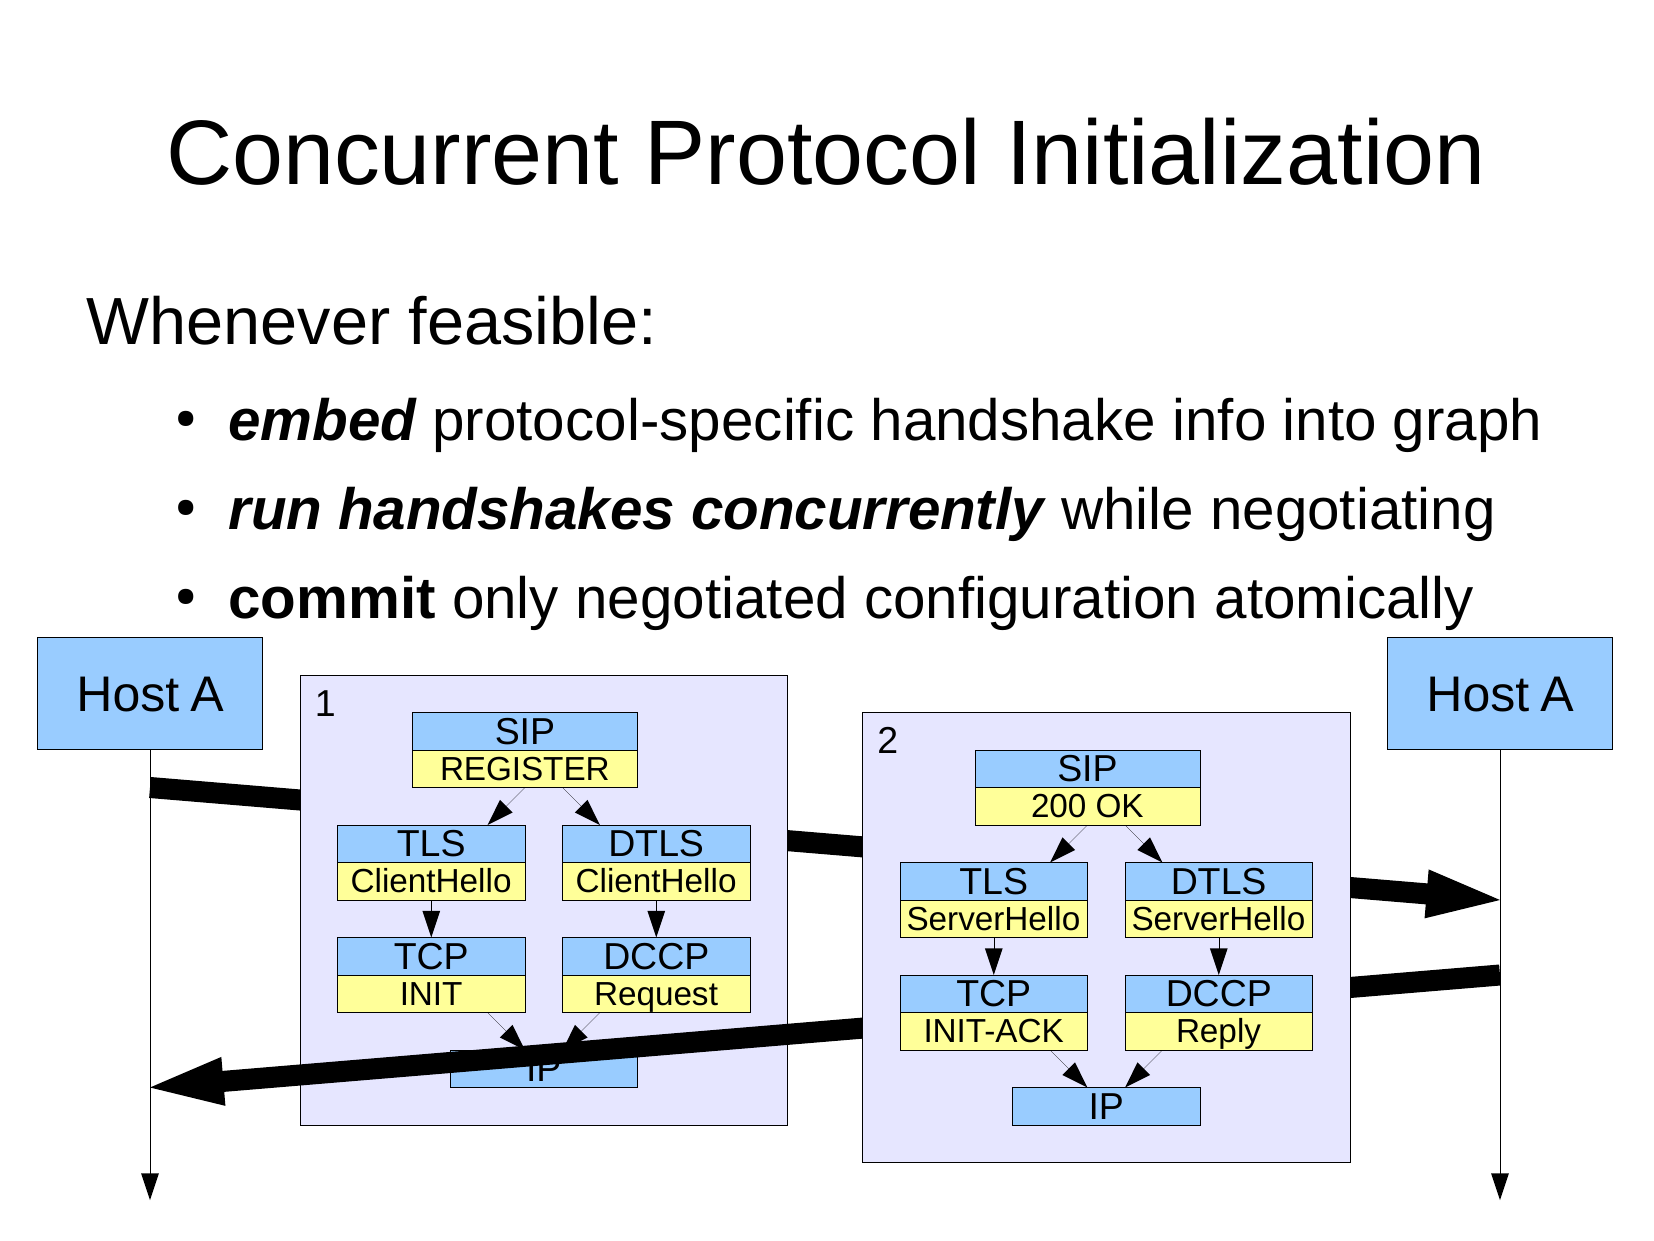

# Concurrent Protocol Initialization
Whenever feasible:
embed protocol-specific handshake info into graph
run handshakes concurrently while negotiating
commit only negotiated configuration atomically
Host A
Host A
1
SIP
REGISTER
TLS
DTLS
ClientHello
ClientHello
TCP
DCCP
INIT
Request
IP
2
SIP
200 OK
TLS
DTLS
ServerHello
ServerHello
TCP
DCCP
INIT-ACK
Reply
IP